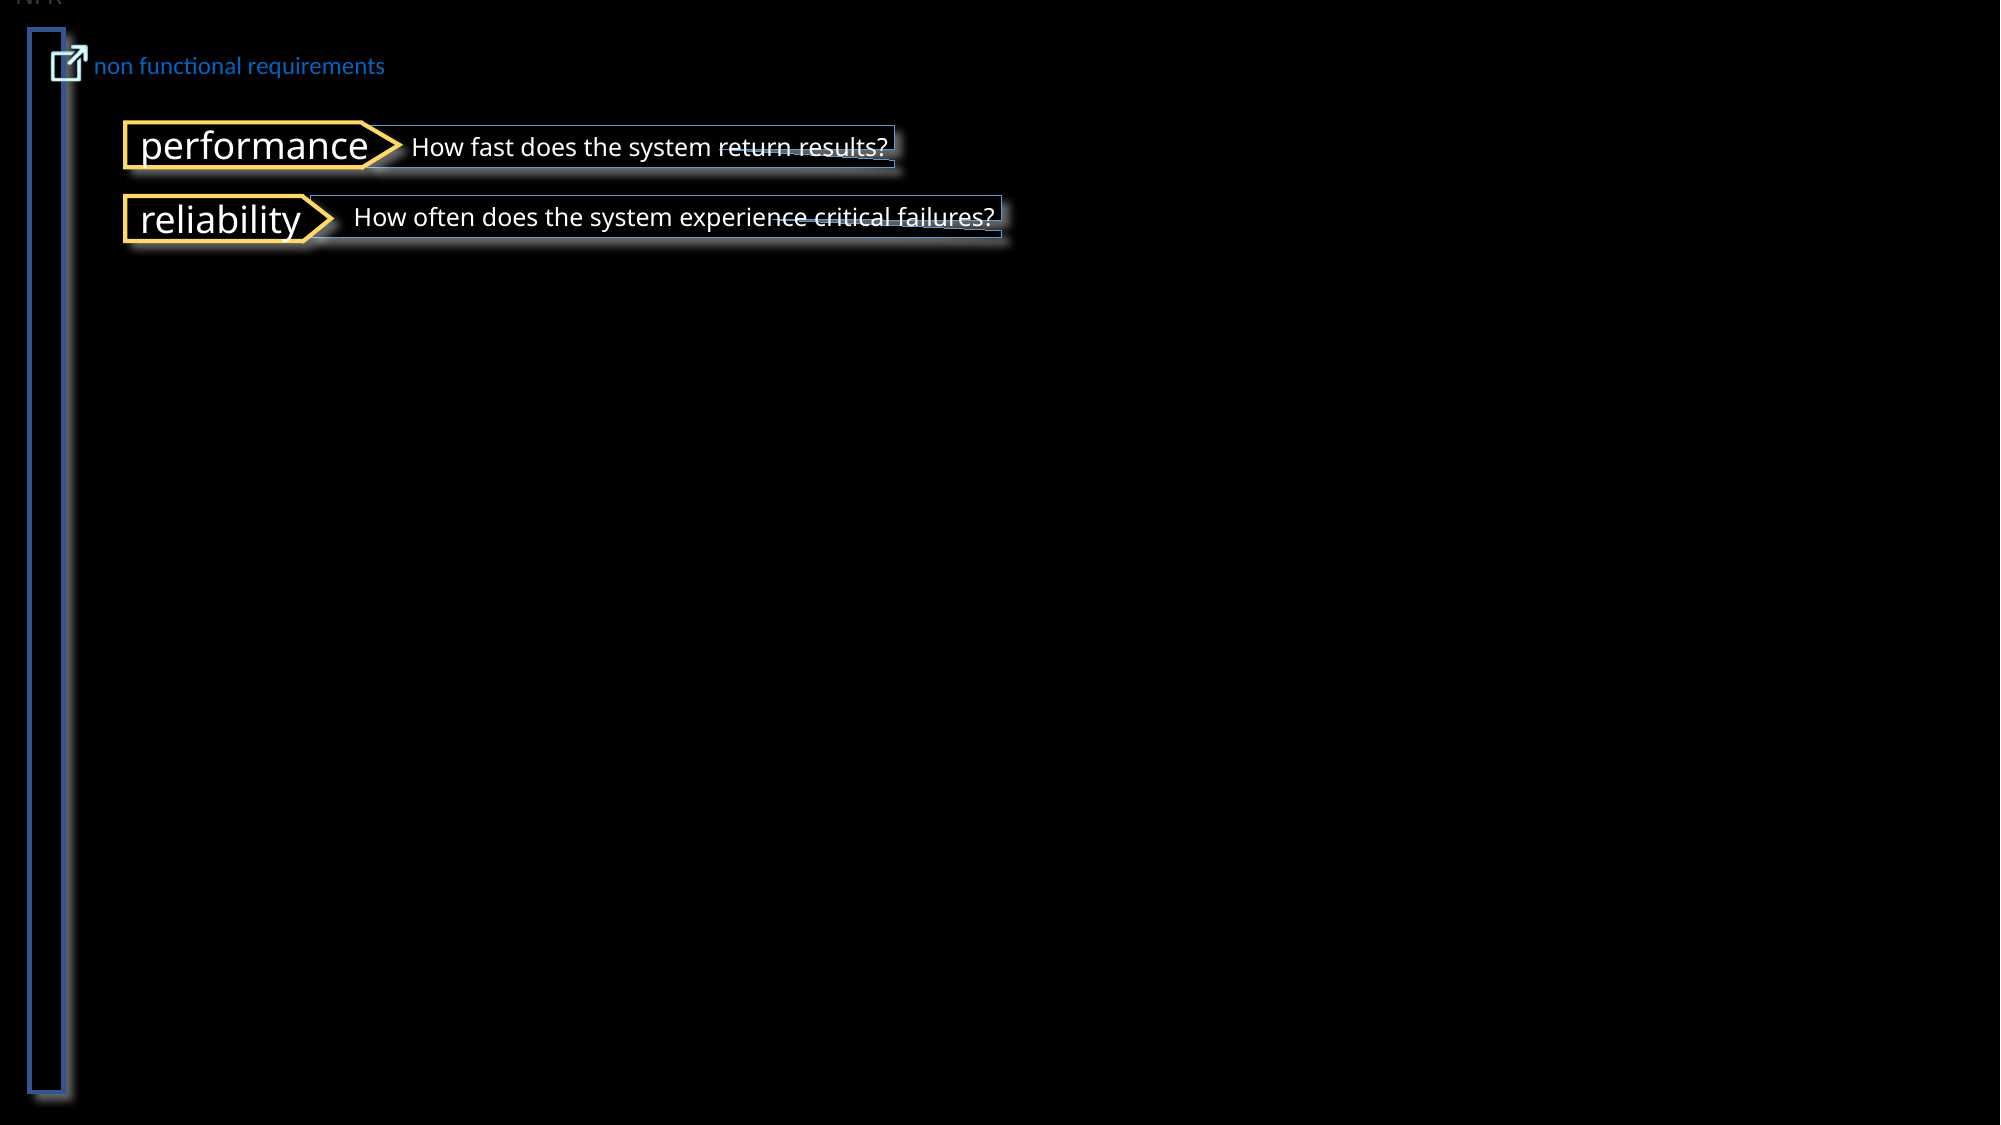

# 2.1 NFR
non functional requirements
performance
How fast does the system return results?
How often does the system experience critical failures?
reliability